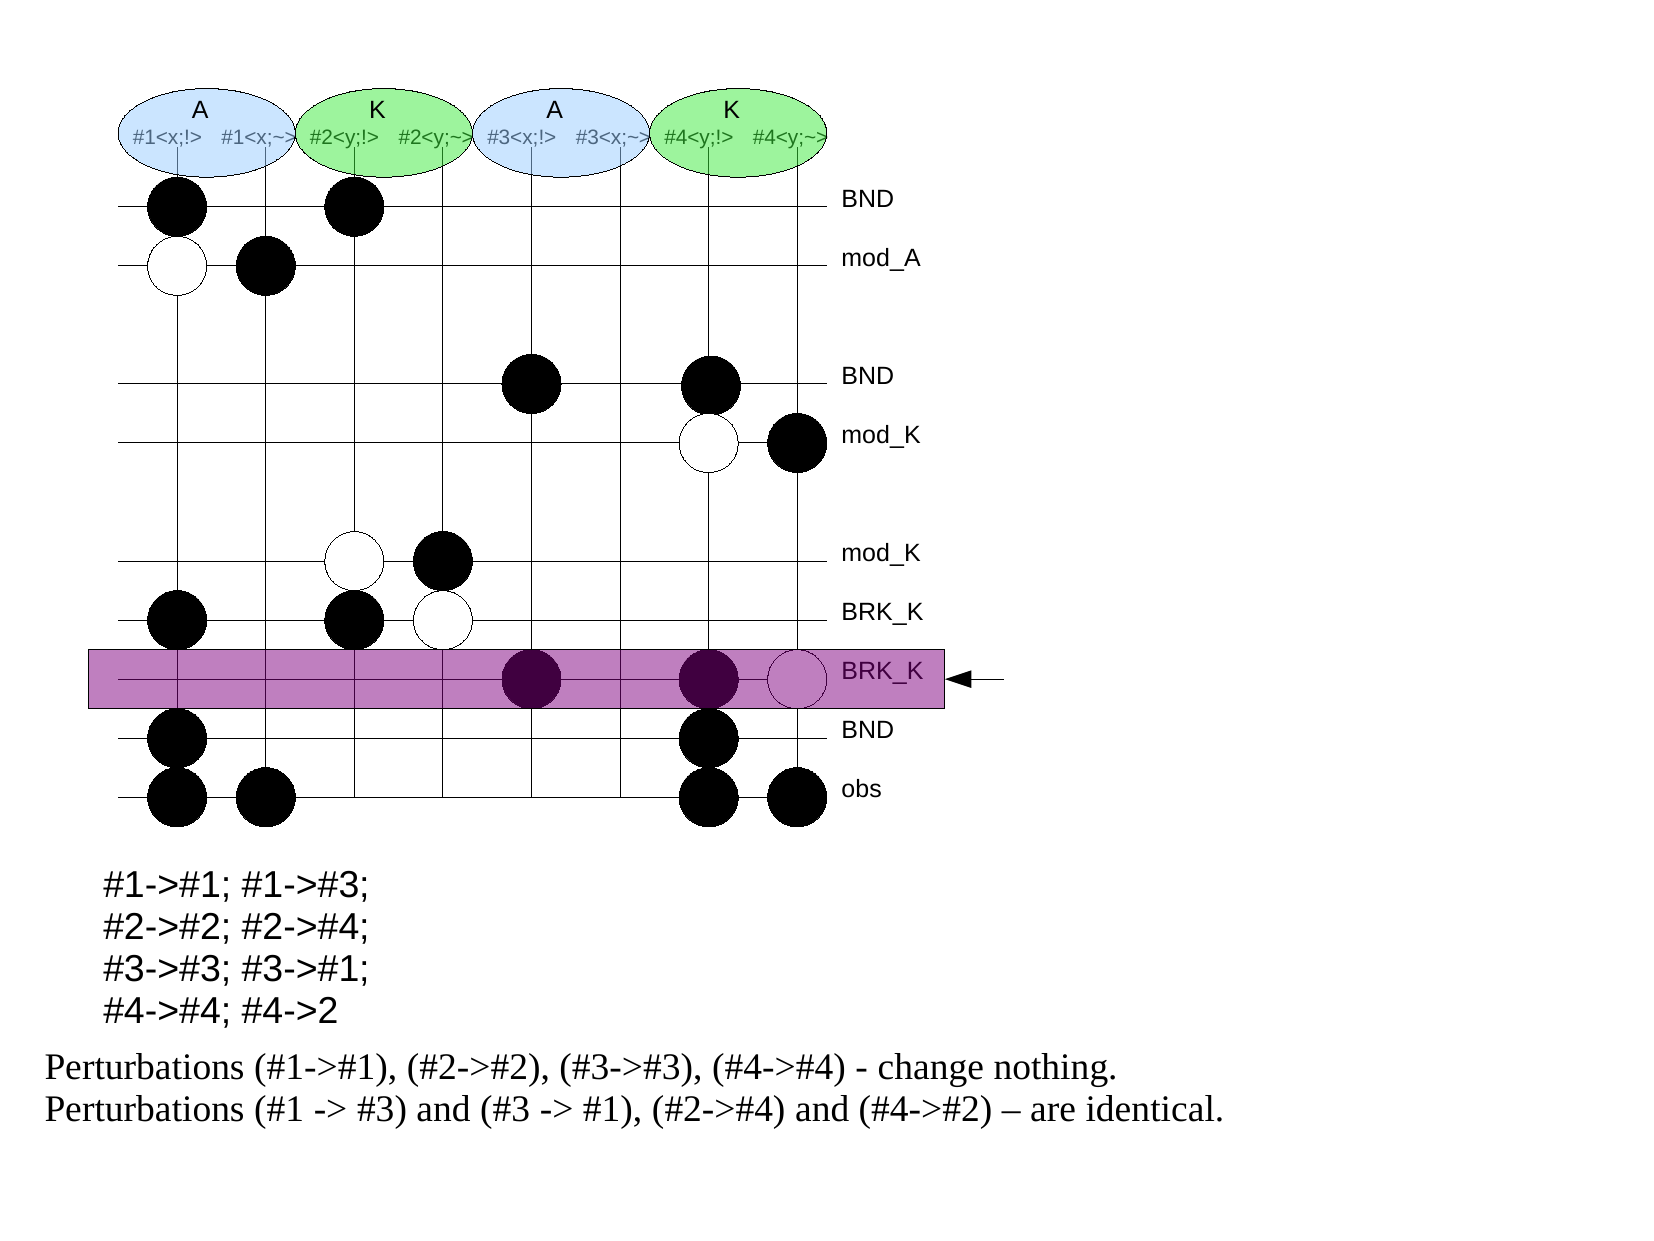

A
K
A
K
#1<x;!>
#1<x;~>
#2<y;!>
#2<y;~>
#3<x;!>
#3<x;~>
#4<y;!>
#4<y;~>
BND
mod_A
BND
mod_K
mod_K
BRK_K
BRK_K
BND
obs
#1->#1; #1->#3;
#2->#2; #2->#4;
#3->#3; #3->#1;
#4->#4; #4->2
Perturbations (#1->#1), (#2->#2), (#3->#3), (#4->#4) - change nothing.
Perturbations (#1 -> #3) and (#3 -> #1), (#2->#4) and (#4->#2) – are identical.